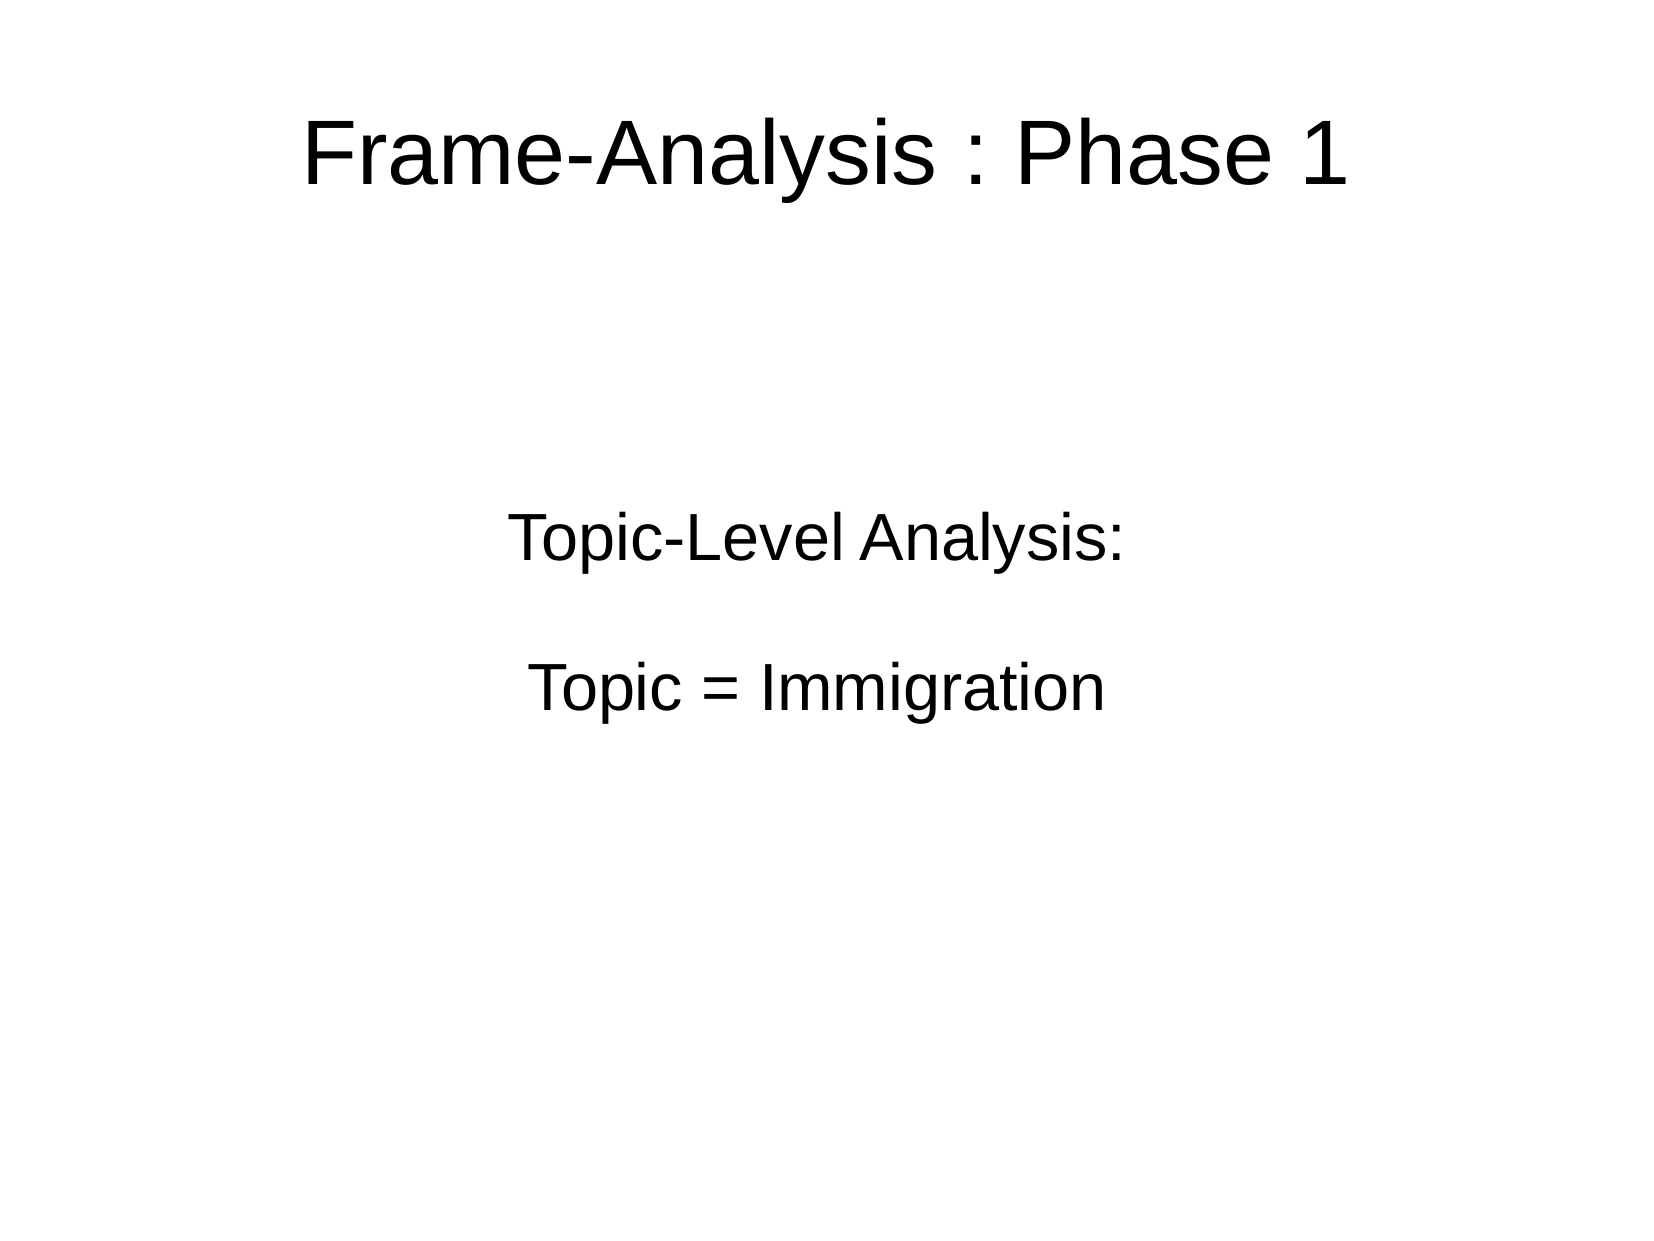

# Frame-Analysis : Phase 1
Topic-Level Analysis:
Topic = Immigration